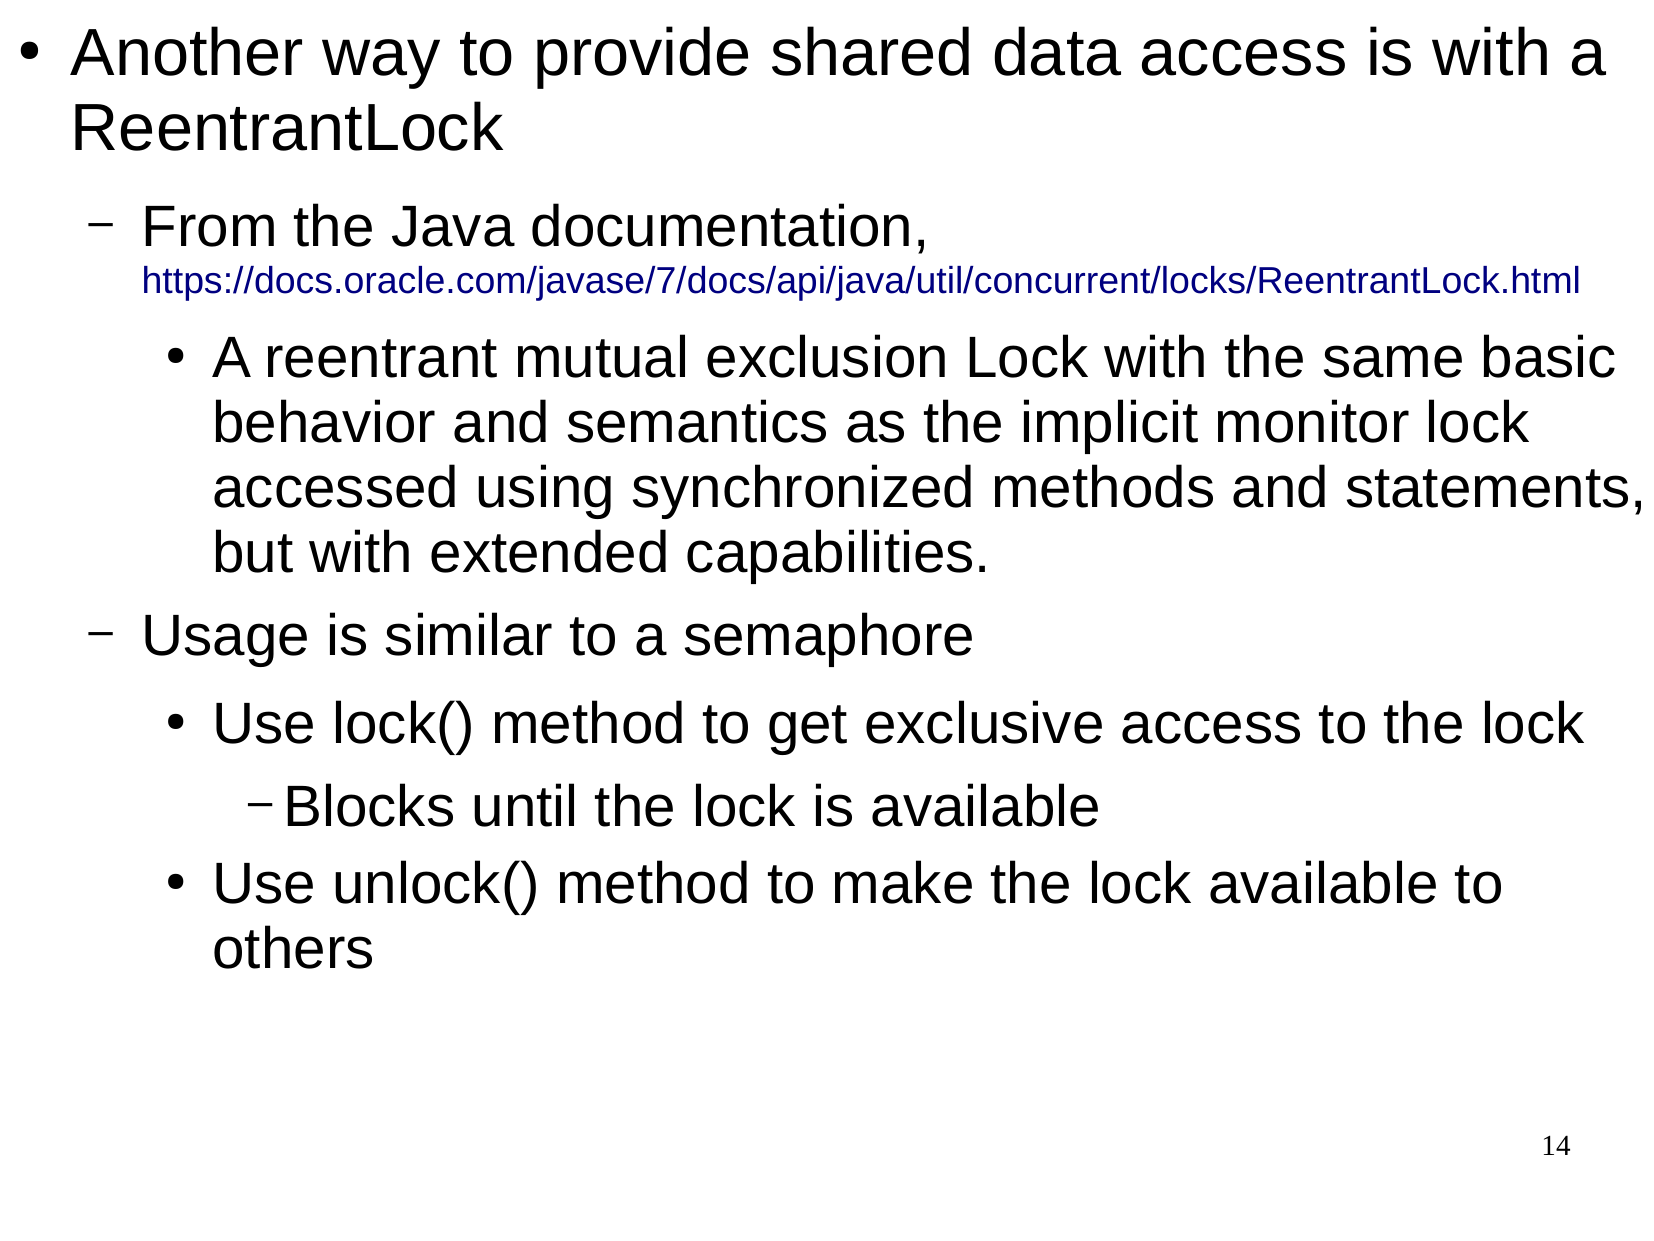

# Another way to provide shared data access is with a ReentrantLock
From the Java documentation, https://docs.oracle.com/javase/7/docs/api/java/util/concurrent/locks/ReentrantLock.html
A reentrant mutual exclusion Lock with the same basic behavior and semantics as the implicit monitor lock accessed using synchronized methods and statements, but with extended capabilities.
Usage is similar to a semaphore
Use lock() method to get exclusive access to the lock
Blocks until the lock is available
Use unlock() method to make the lock available to others
14